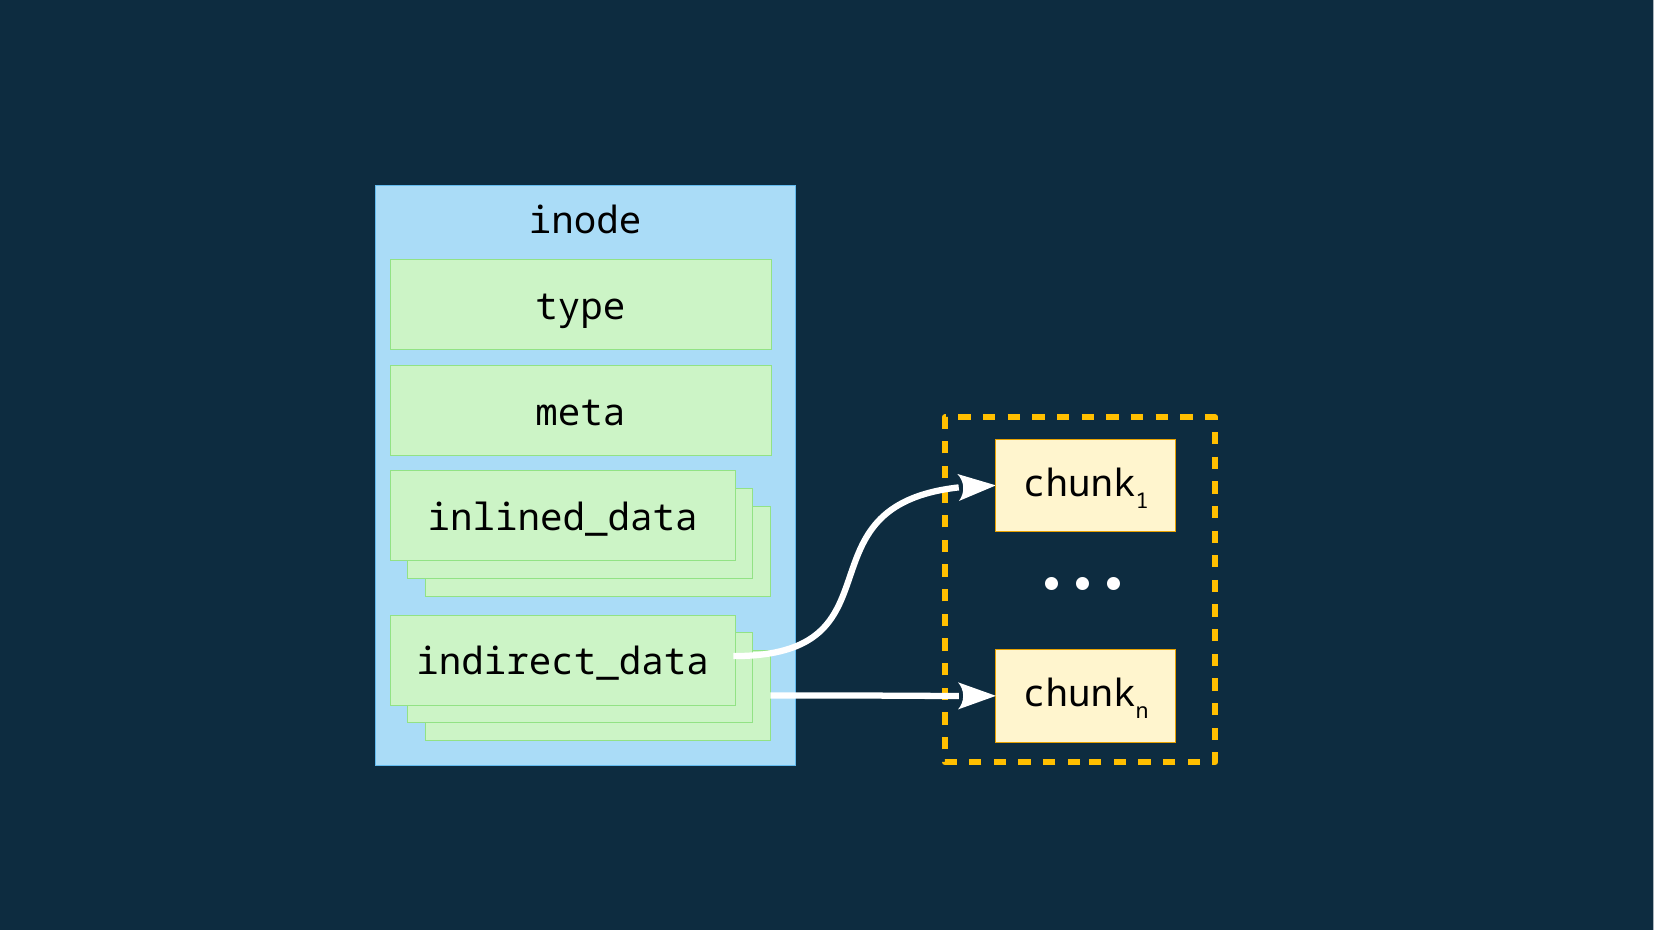

inode
type
meta
chunk1
inlined_data
inlined_data
inlined_data
…
indirect_data
inlined_data
chunkn
inlined_data